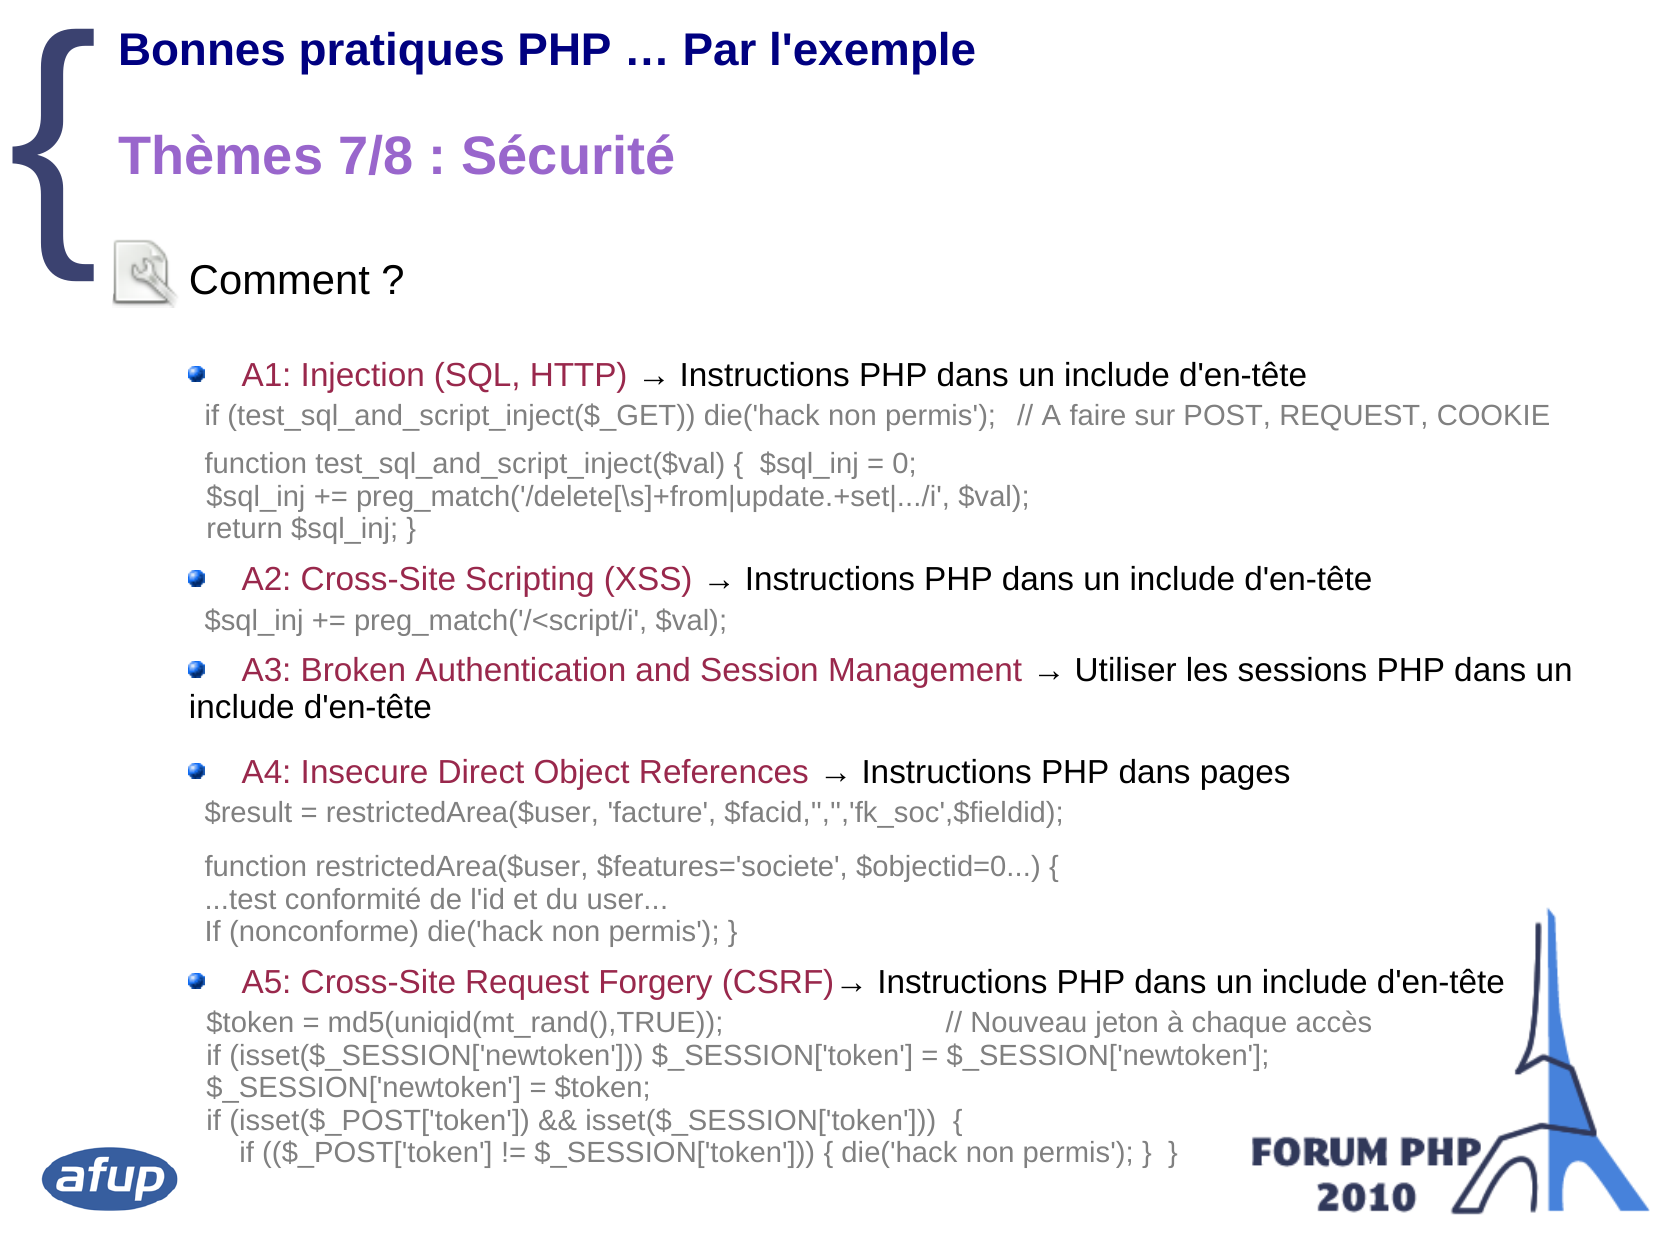

# Bonnes pratiques PHP … Par l'exemple Thèmes 7/8 : Sécurité
Comment ?
 A1: Injection (SQL, HTTP) → Instructions PHP dans un include d'en-tête
if (test_sql_and_script_inject($_GET)) die('hack non permis');	// A faire sur POST, REQUEST, COOKIE
function test_sql_and_script_inject($val) { $sql_inj = 0;
	$sql_inj += preg_match('/delete[\s]+from|update.+set|.../i', $val);
	return $sql_inj; }
 A2: Cross-Site Scripting (XSS) → Instructions PHP dans un include d'en-tête
$sql_inj += preg_match('/<script/i', $val);
 A3: Broken Authentication and Session Management → Utiliser les sessions PHP dans un include d'en-tête
 A4: Insecure Direct Object References → Instructions PHP dans pages
$result = restrictedArea($user, 'facture', $facid,'','','fk_soc',$fieldid);
function restrictedArea($user, $features='societe', $objectid=0...) {
...test conformité de l'id et du user...
If (nonconforme) die('hack non permis'); }
 A5: Cross-Site Request Forgery (CSRF)→ Instructions PHP dans un include d'en-tête
	$token = md5(uniqid(mt_rand(),TRUE)); // Nouveau jeton à chaque accès
	if (isset($_SESSION['newtoken'])) $_SESSION['token'] = $_SESSION['newtoken'];
	$_SESSION['newtoken'] = $token;
	if (isset($_POST['token']) && isset($_SESSION['token'])) {
	 if (($_POST['token'] != $_SESSION['token'])) { die('hack non permis'); } }